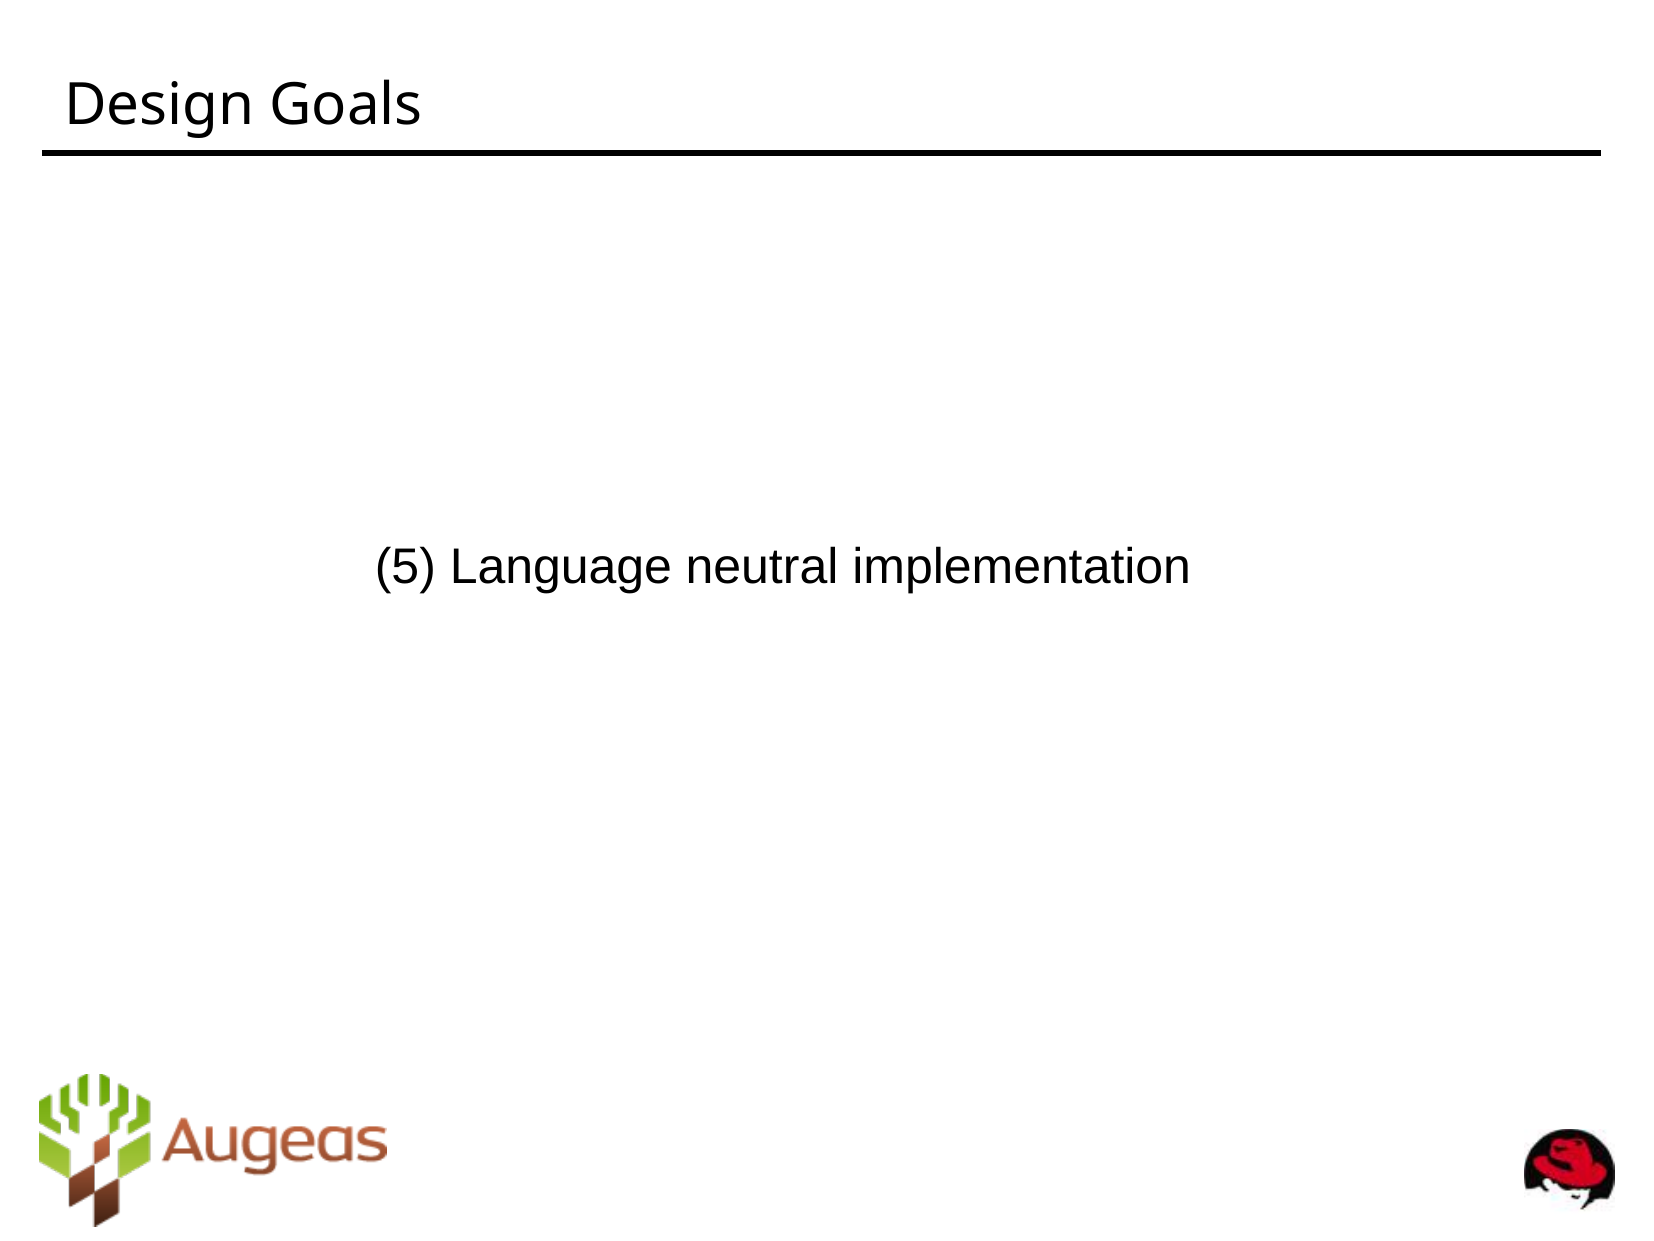

# Design Goals
(5) Language neutral implementation